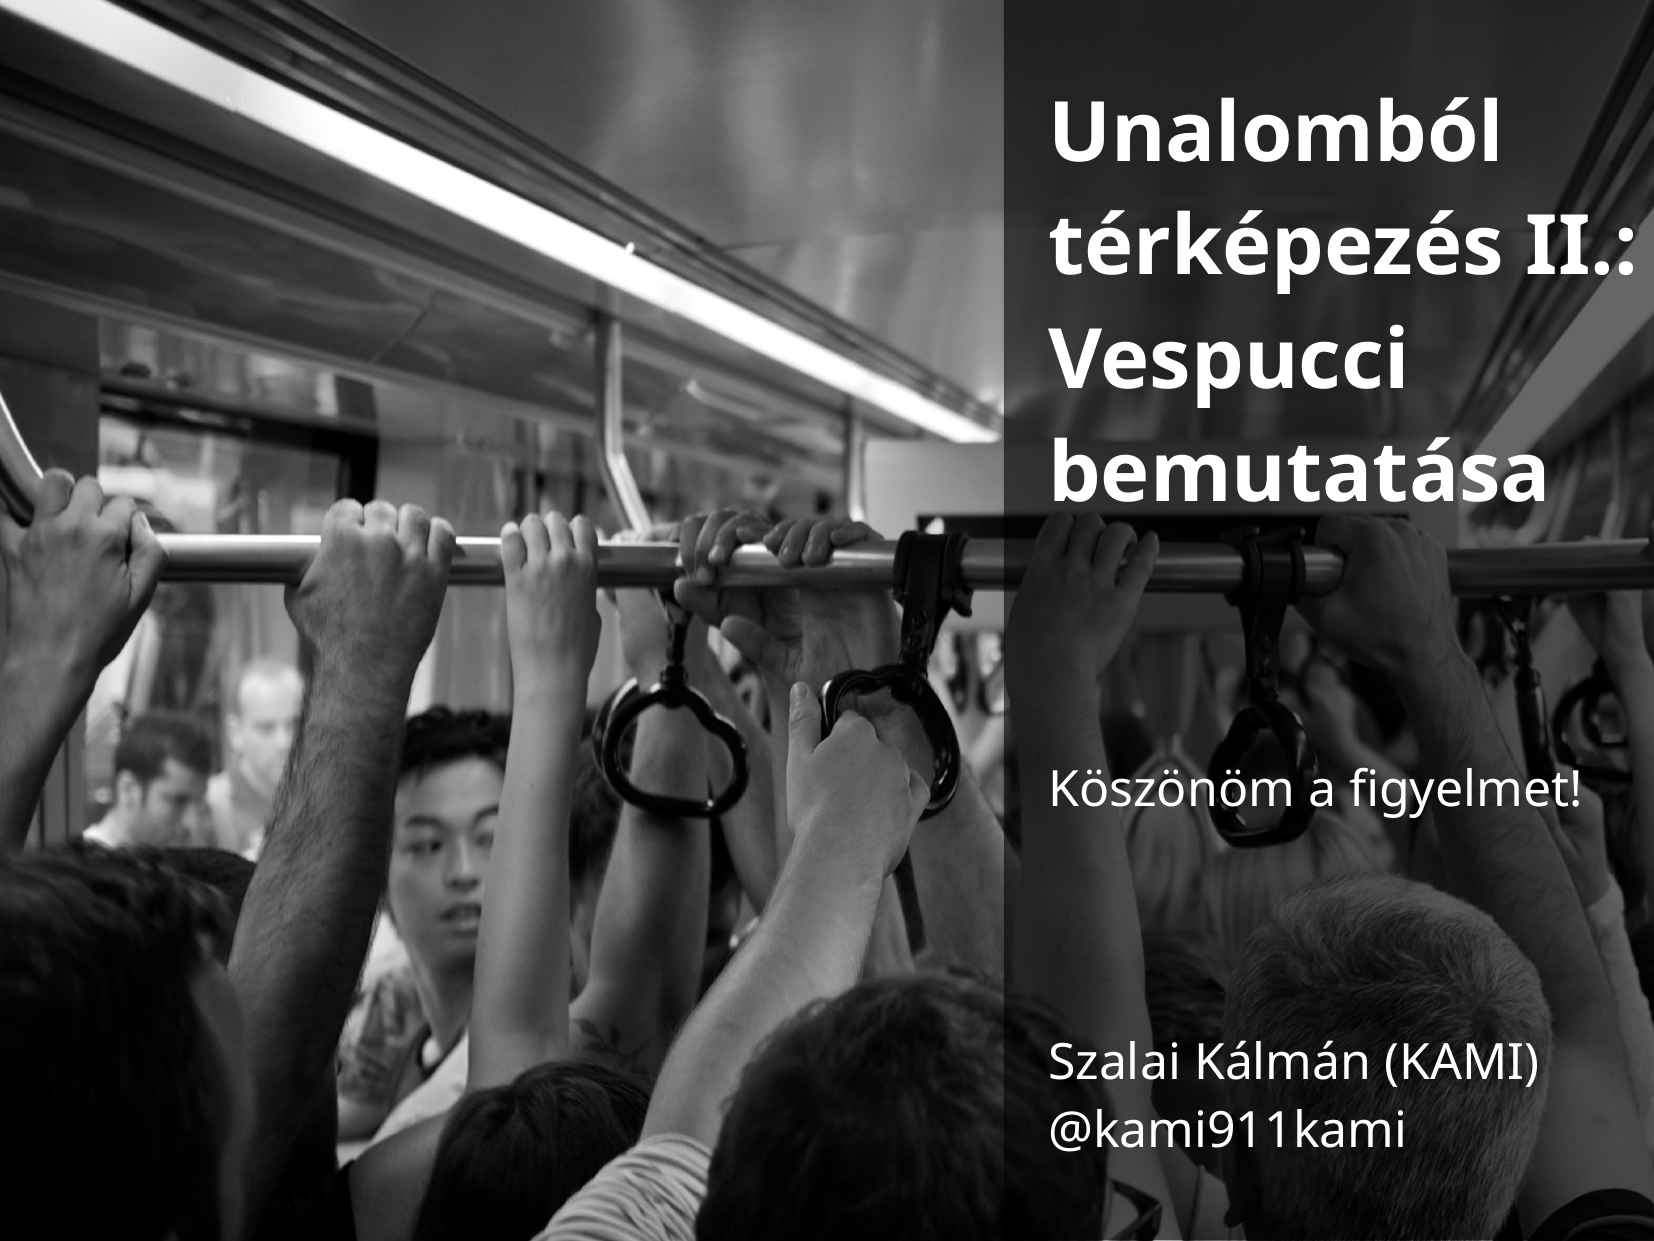

Unalomból
térképezés II.:
Vespucci
bemutatása
Köszönöm a figyelmet!
Szalai Kálmán (KAMI)
@kami911kami
#